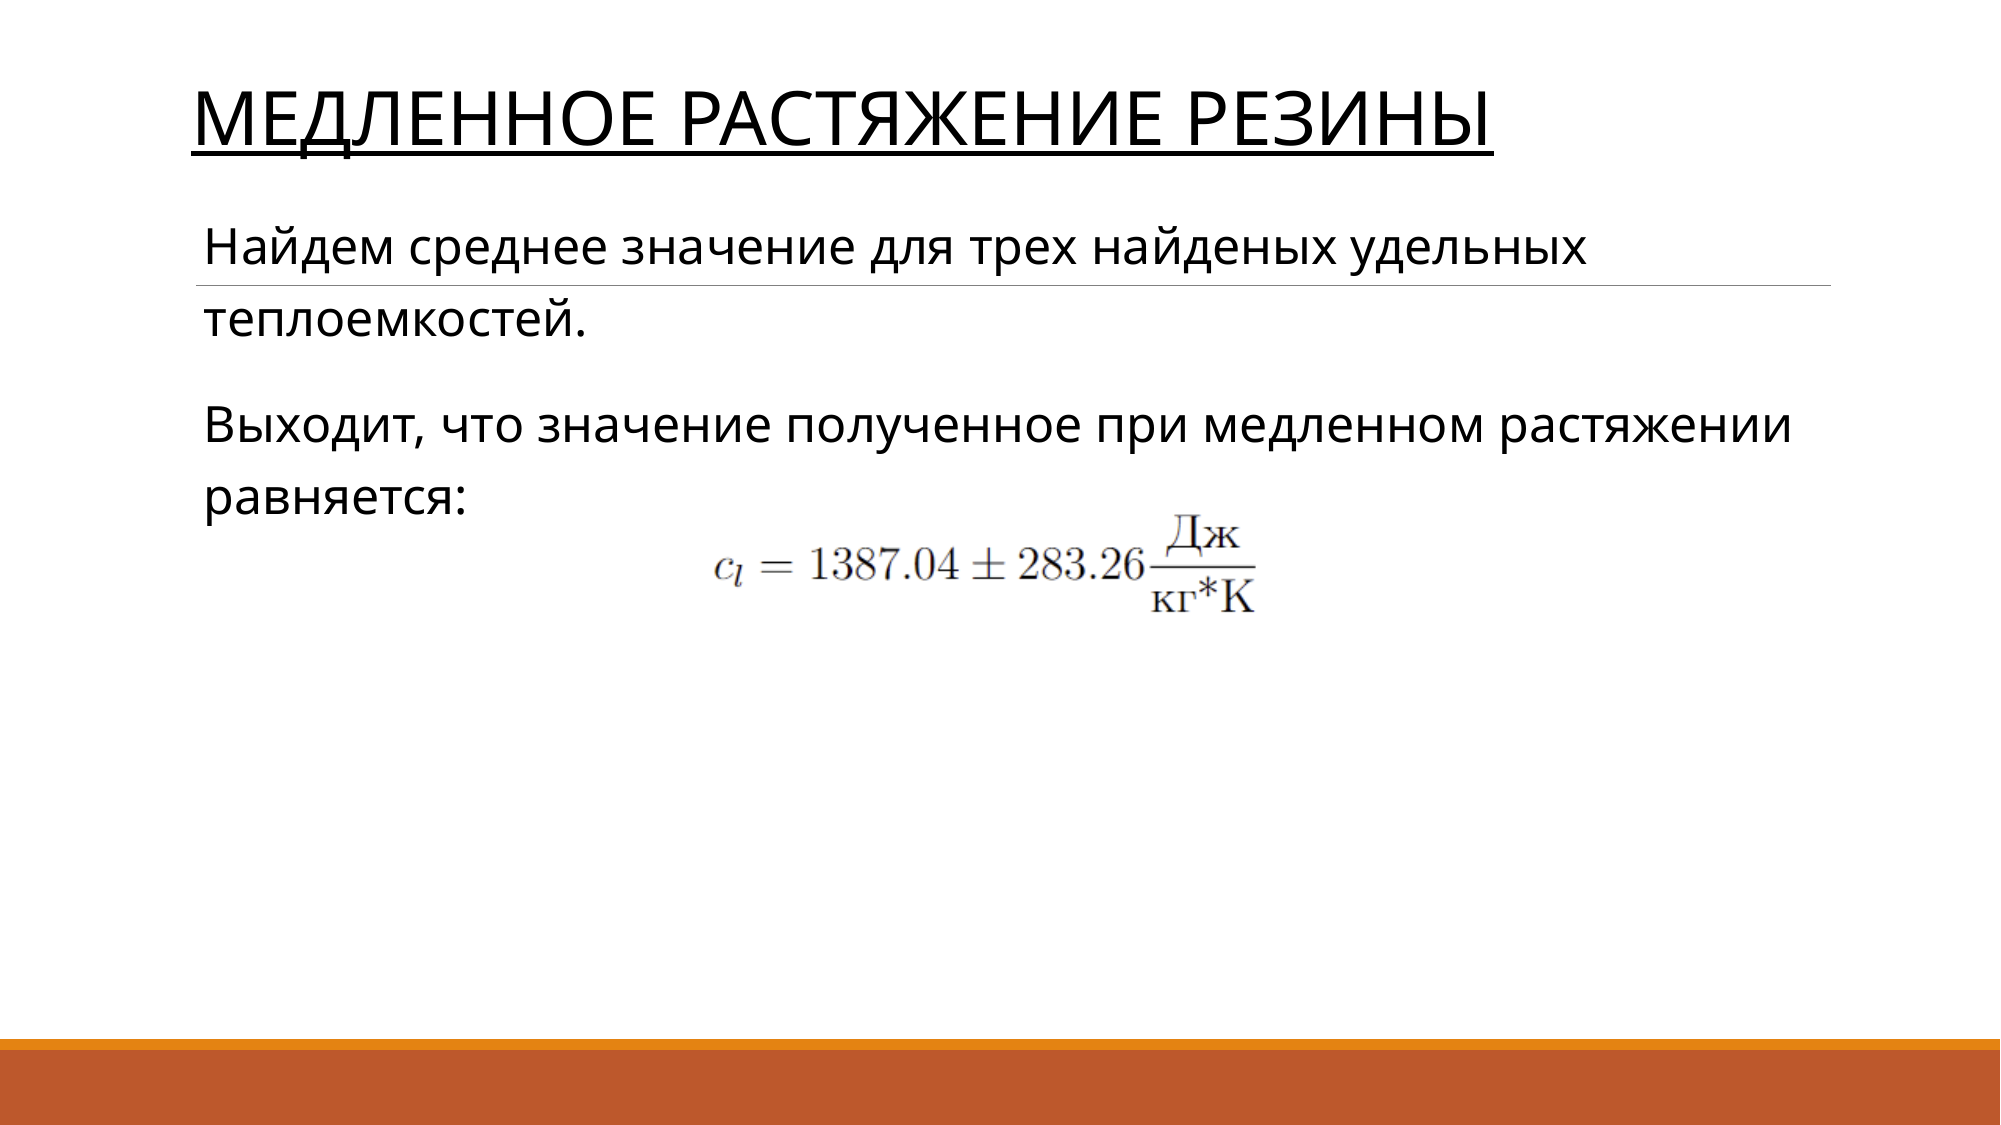

# Медленное растяжение резины
Найдем среднее значение для трех найденых удельных теплоемкостей.
Выходит, что значение полученное при медленном растяжении равняется: